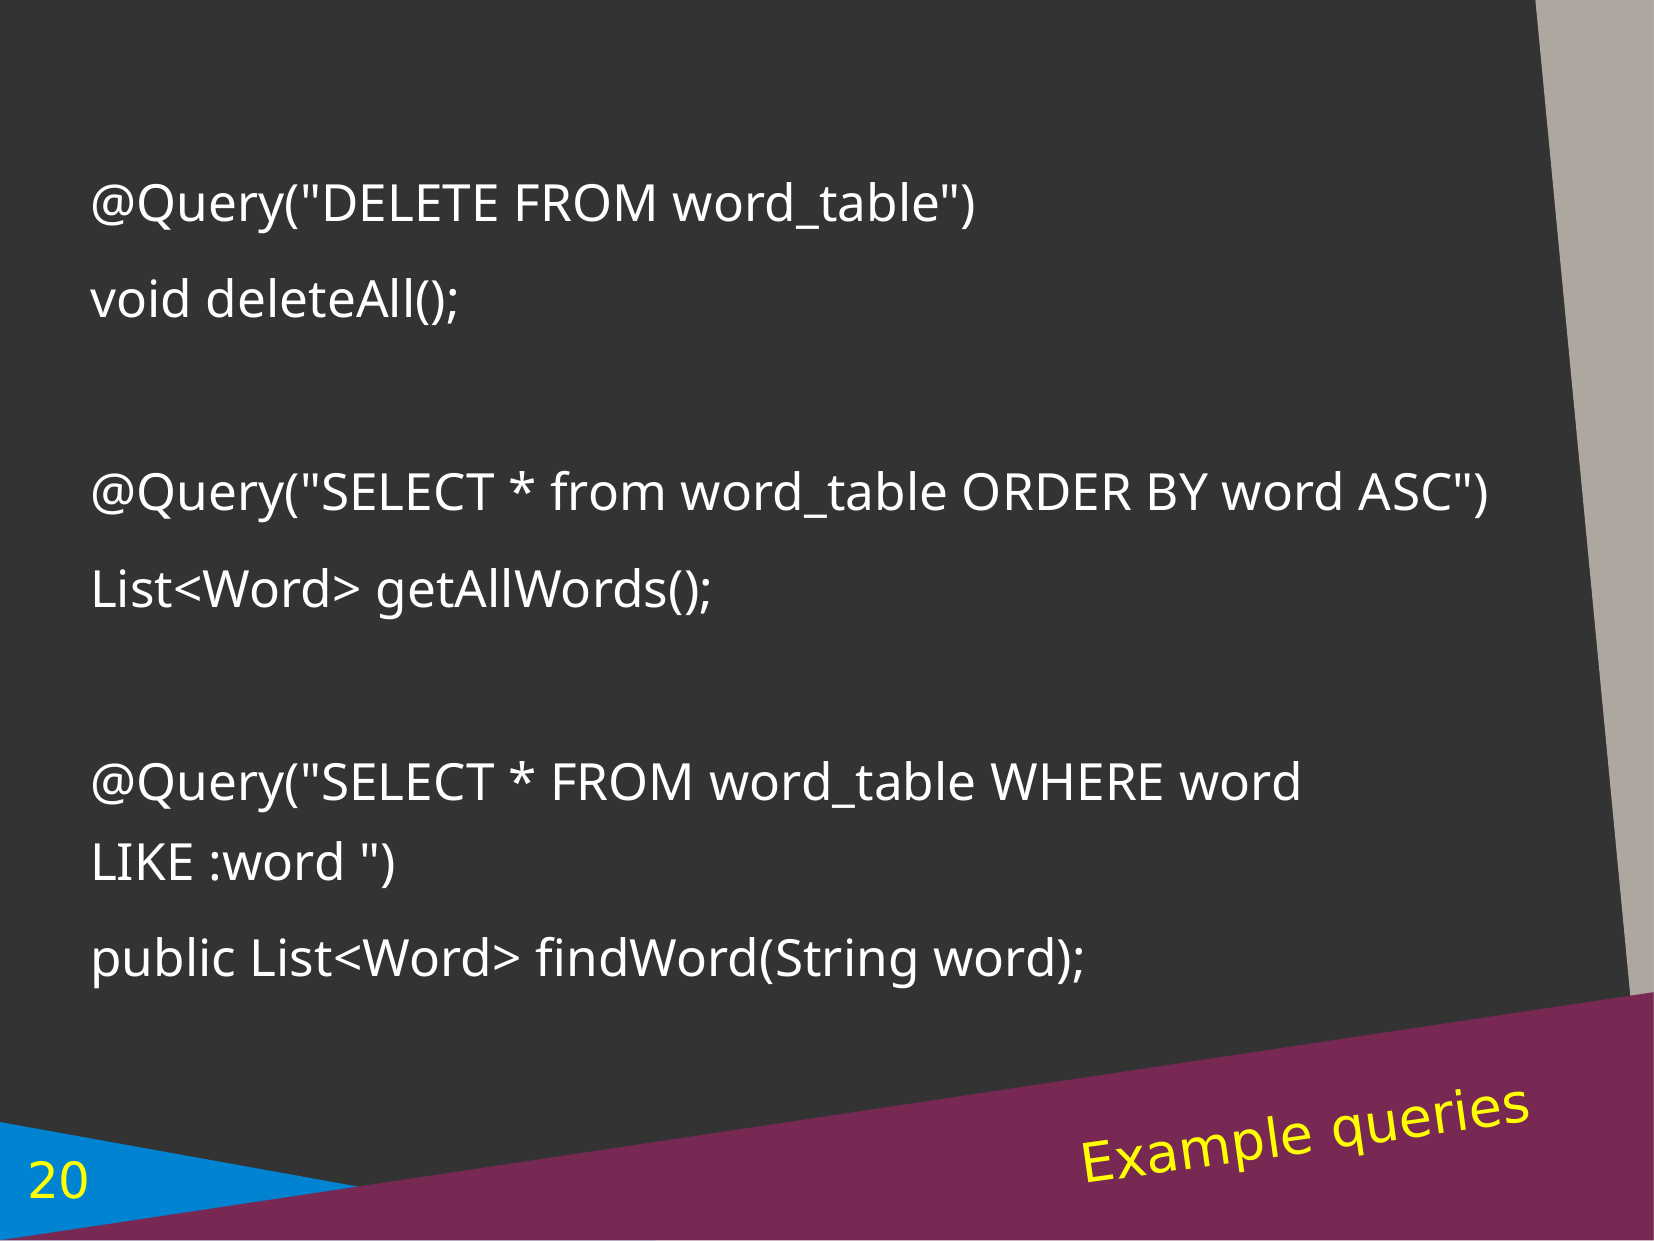

@Query("DELETE FROM word_table")
void deleteAll();
@Query("SELECT * from word_table ORDER BY word ASC")
List<Word> getAllWords();
@Query("SELECT * FROM word_table WHERE word LIKE :word ")
public List<Word> findWord(String word);
# Example queries
20